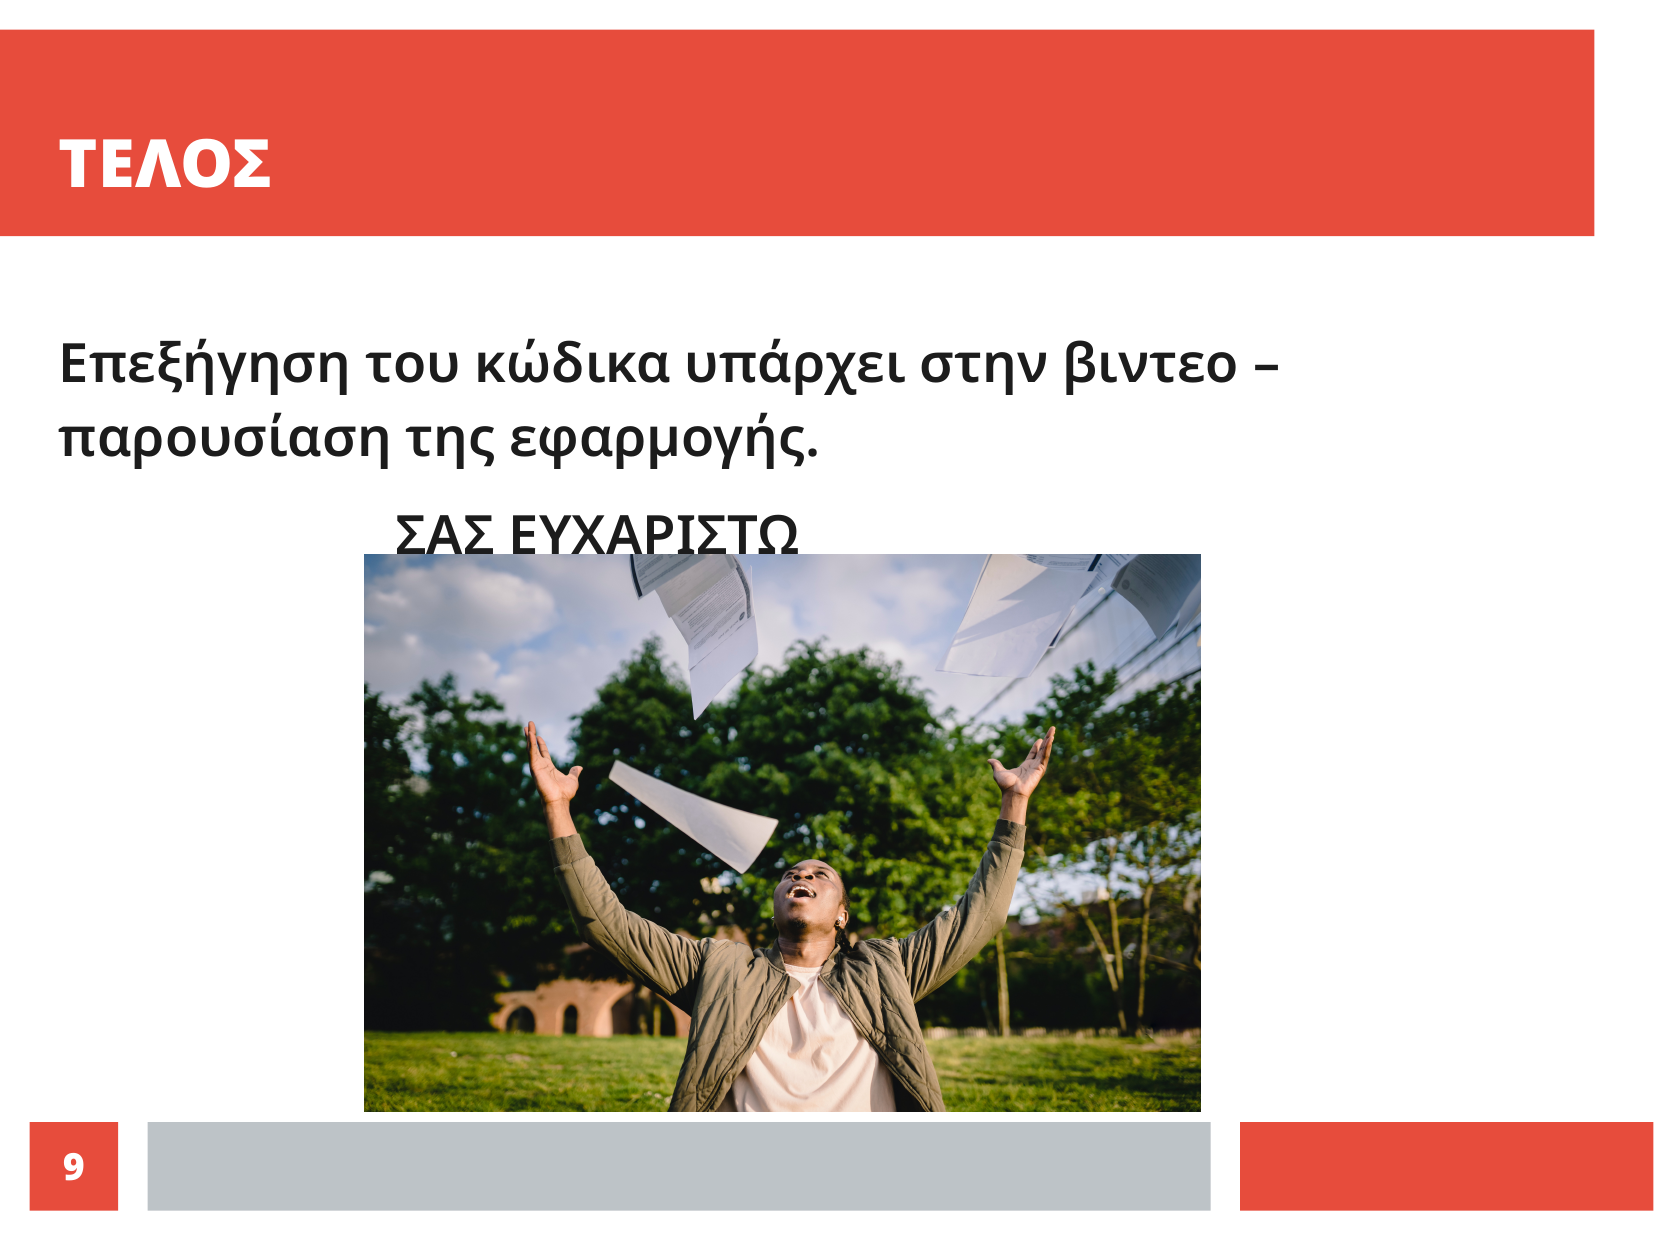

# ΤΕΛΟΣ
Επεξήγηση του κώδικα υπάρχει στην βιντεο – παρουσίαση της εφαρμογής.
 ΣΑΣ ΕΥΧΑΡΙΣΤΩ
9